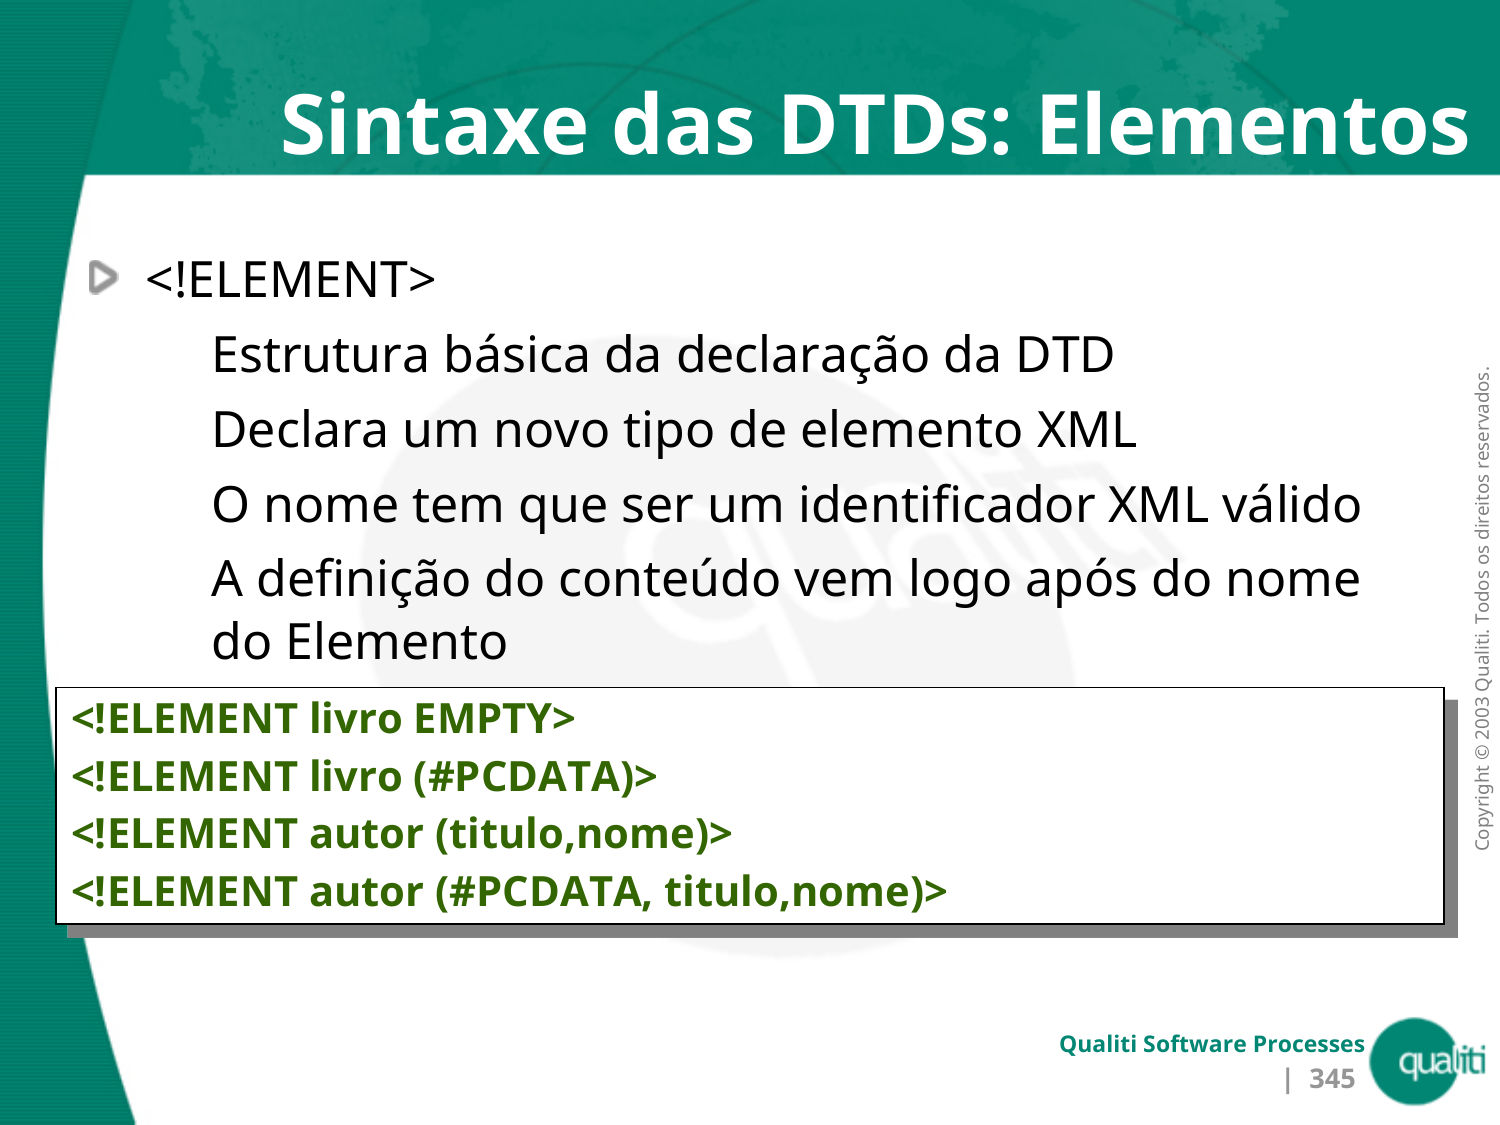

# Sintaxe das DTDs: Elementos
<!ELEMENT>
Estrutura básica da declaração da DTD
Declara um novo tipo de elemento XML
O nome tem que ser um identificador XML válido
A definição do conteúdo vem logo após do nome do Elemento
<!ELEMENT livro EMPTY>
<!ELEMENT livro (#PCDATA)>
<!ELEMENT autor (titulo,nome)>
<!ELEMENT autor (#PCDATA, titulo,nome)>